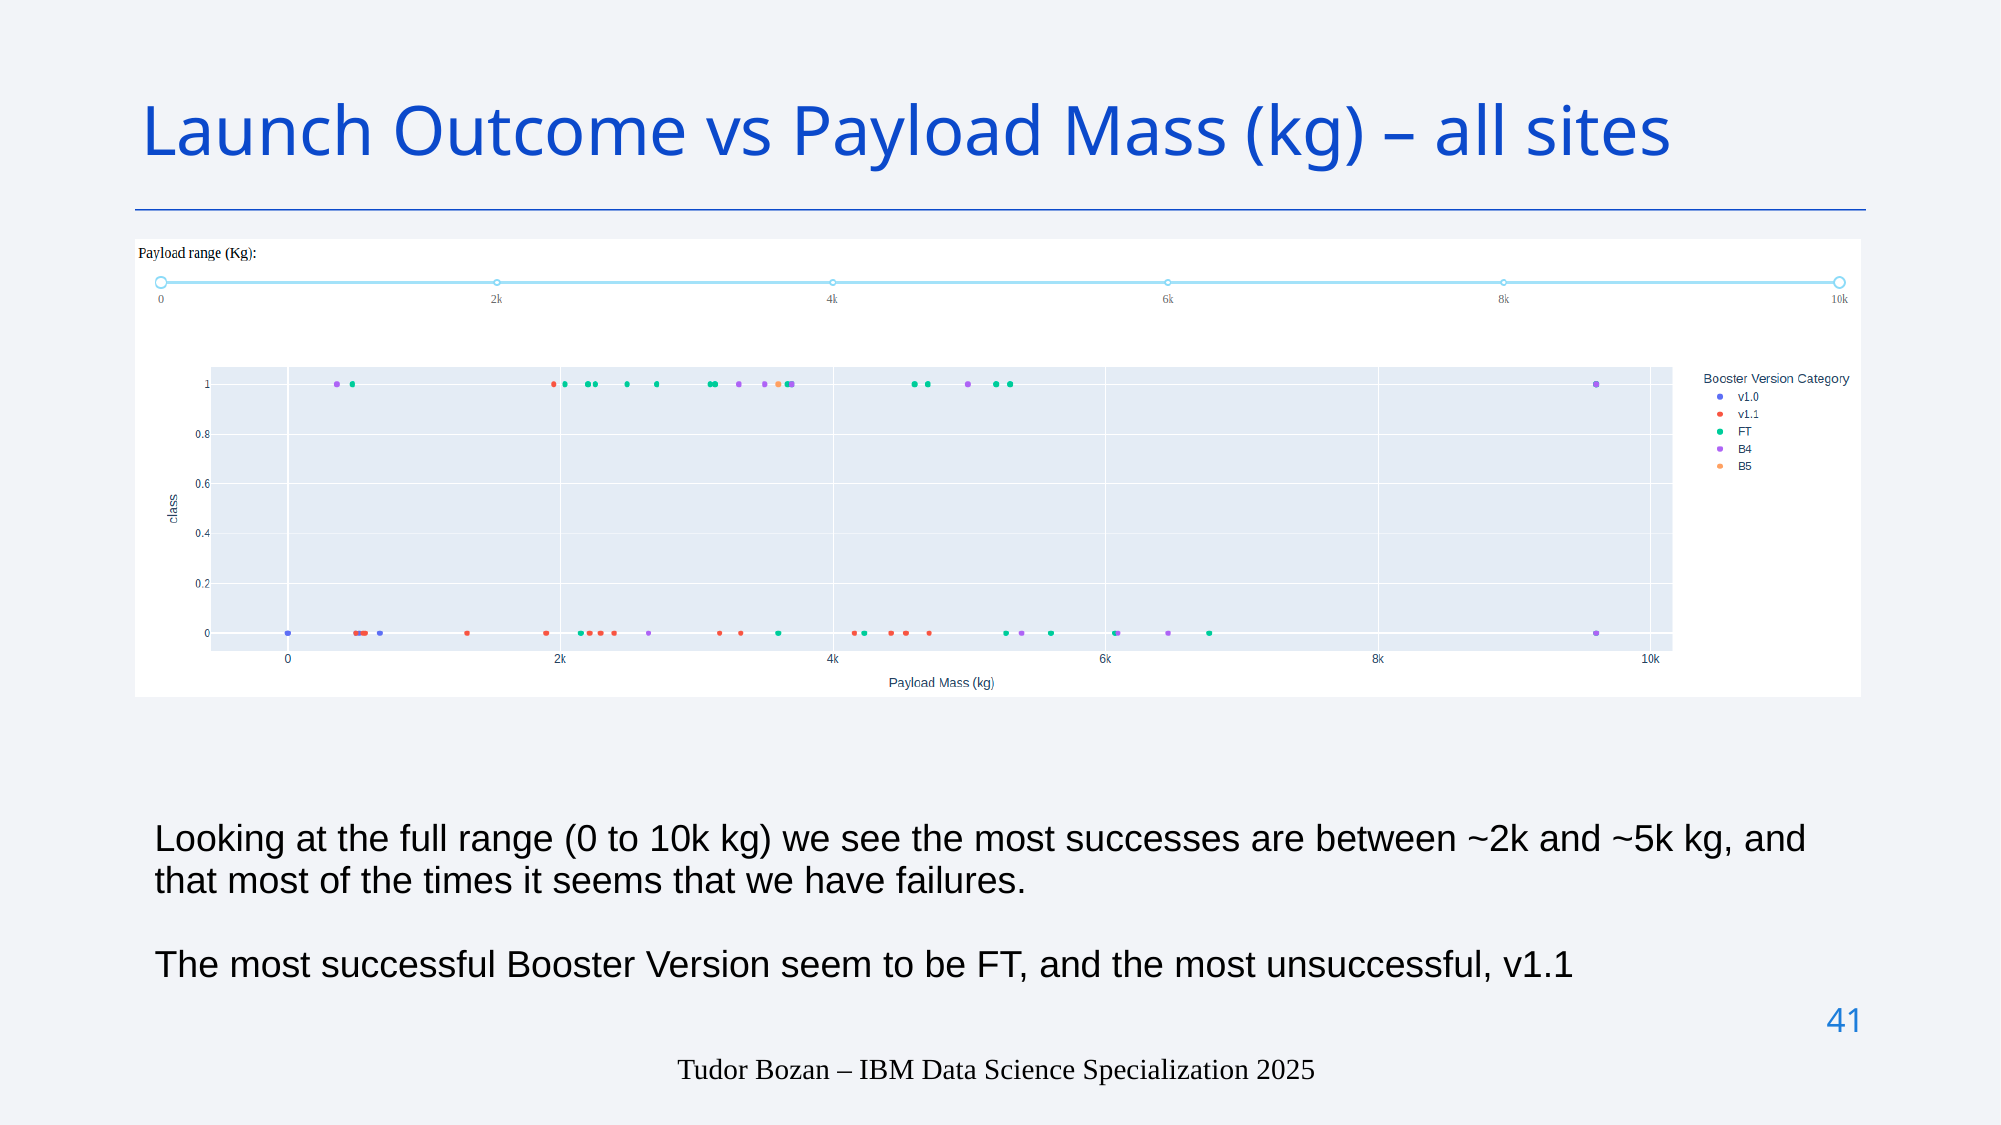

Launch Outcome vs Payload Mass (kg) – all sites
Looking at the full range (0 to 10k kg) we see the most successes are between ~2k and ~5k kg, and that most of the times it seems that we have failures.
The most successful Booster Version seem to be FT, and the most unsuccessful, v1.1